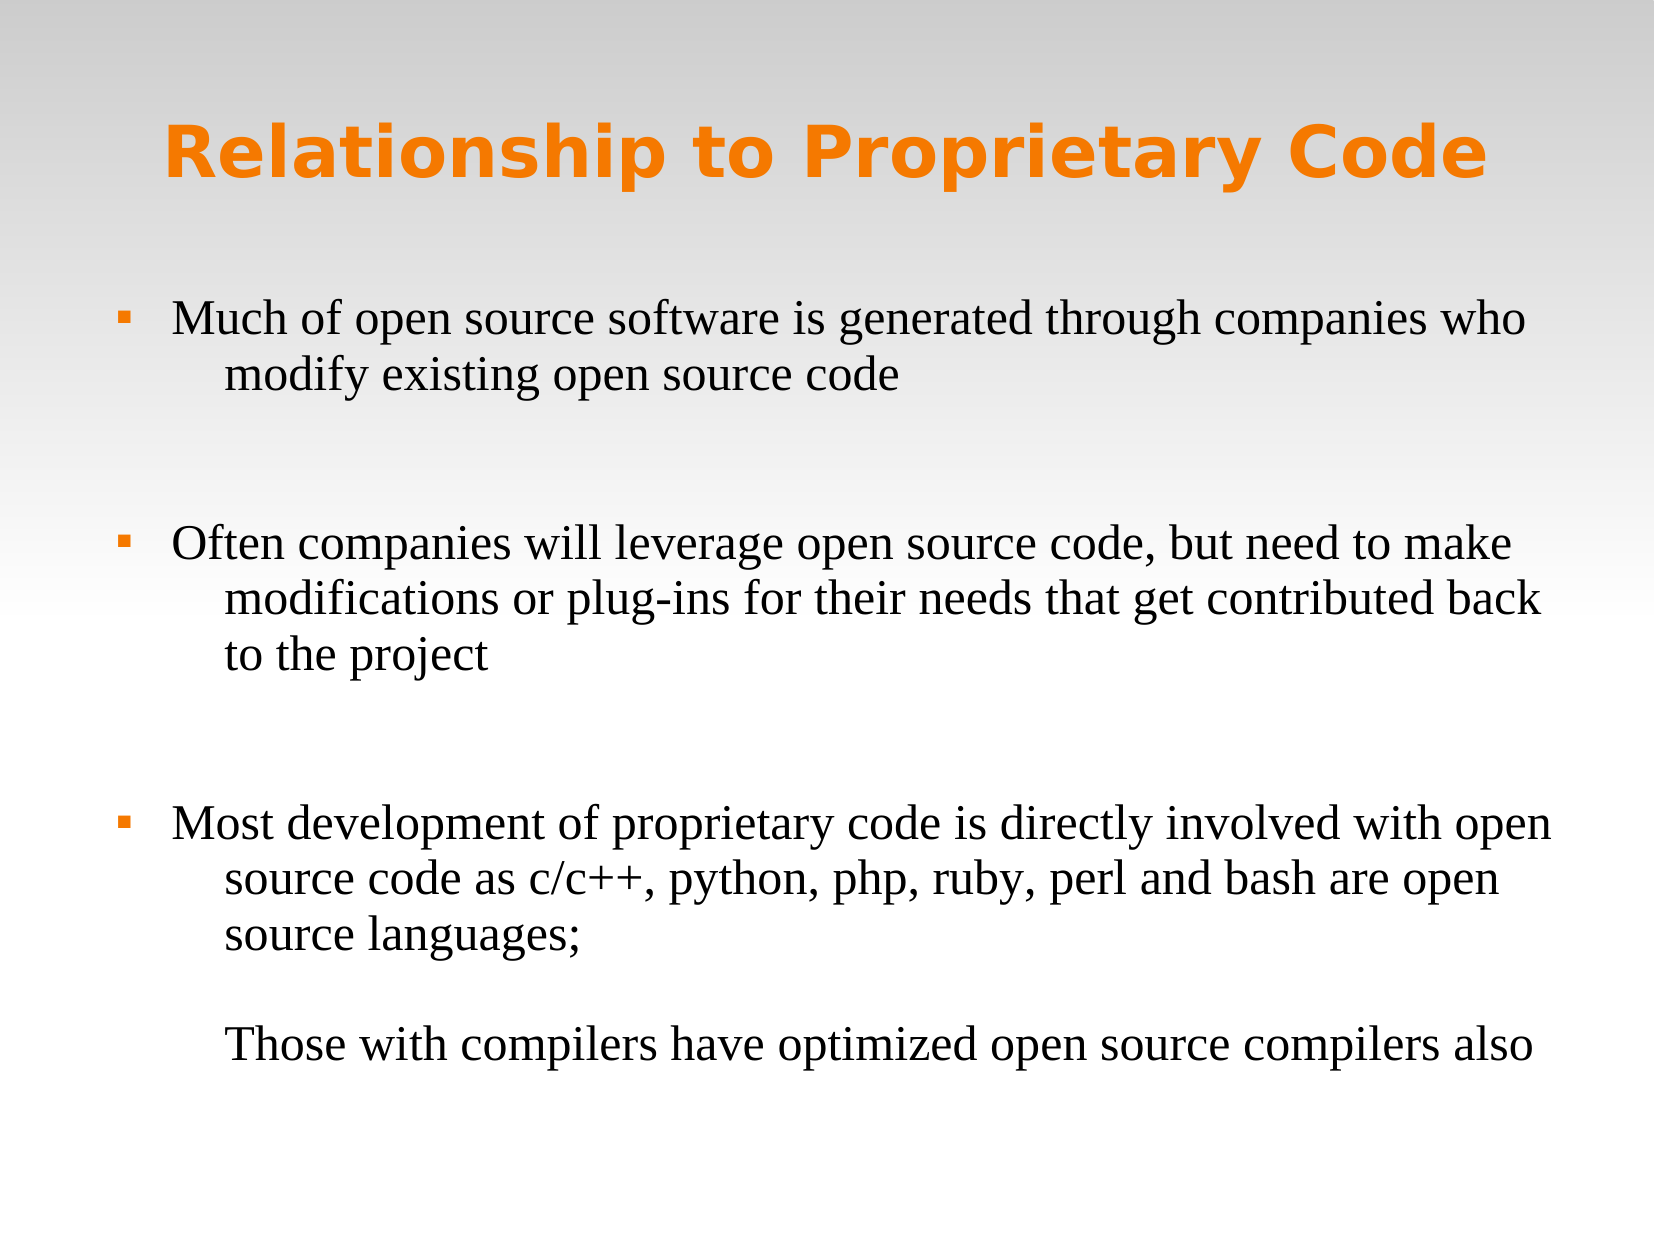

# Relationship to Proprietary Code
Much of open source software is generated through companies who modify existing open source code
Often companies will leverage open source code, but need to make modifications or plug-ins for their needs that get contributed back to the project
Most development of proprietary code is directly involved with open source code as c/c++, python, php, ruby, perl and bash are open source languages;
Those with compilers have optimized open source compilers also